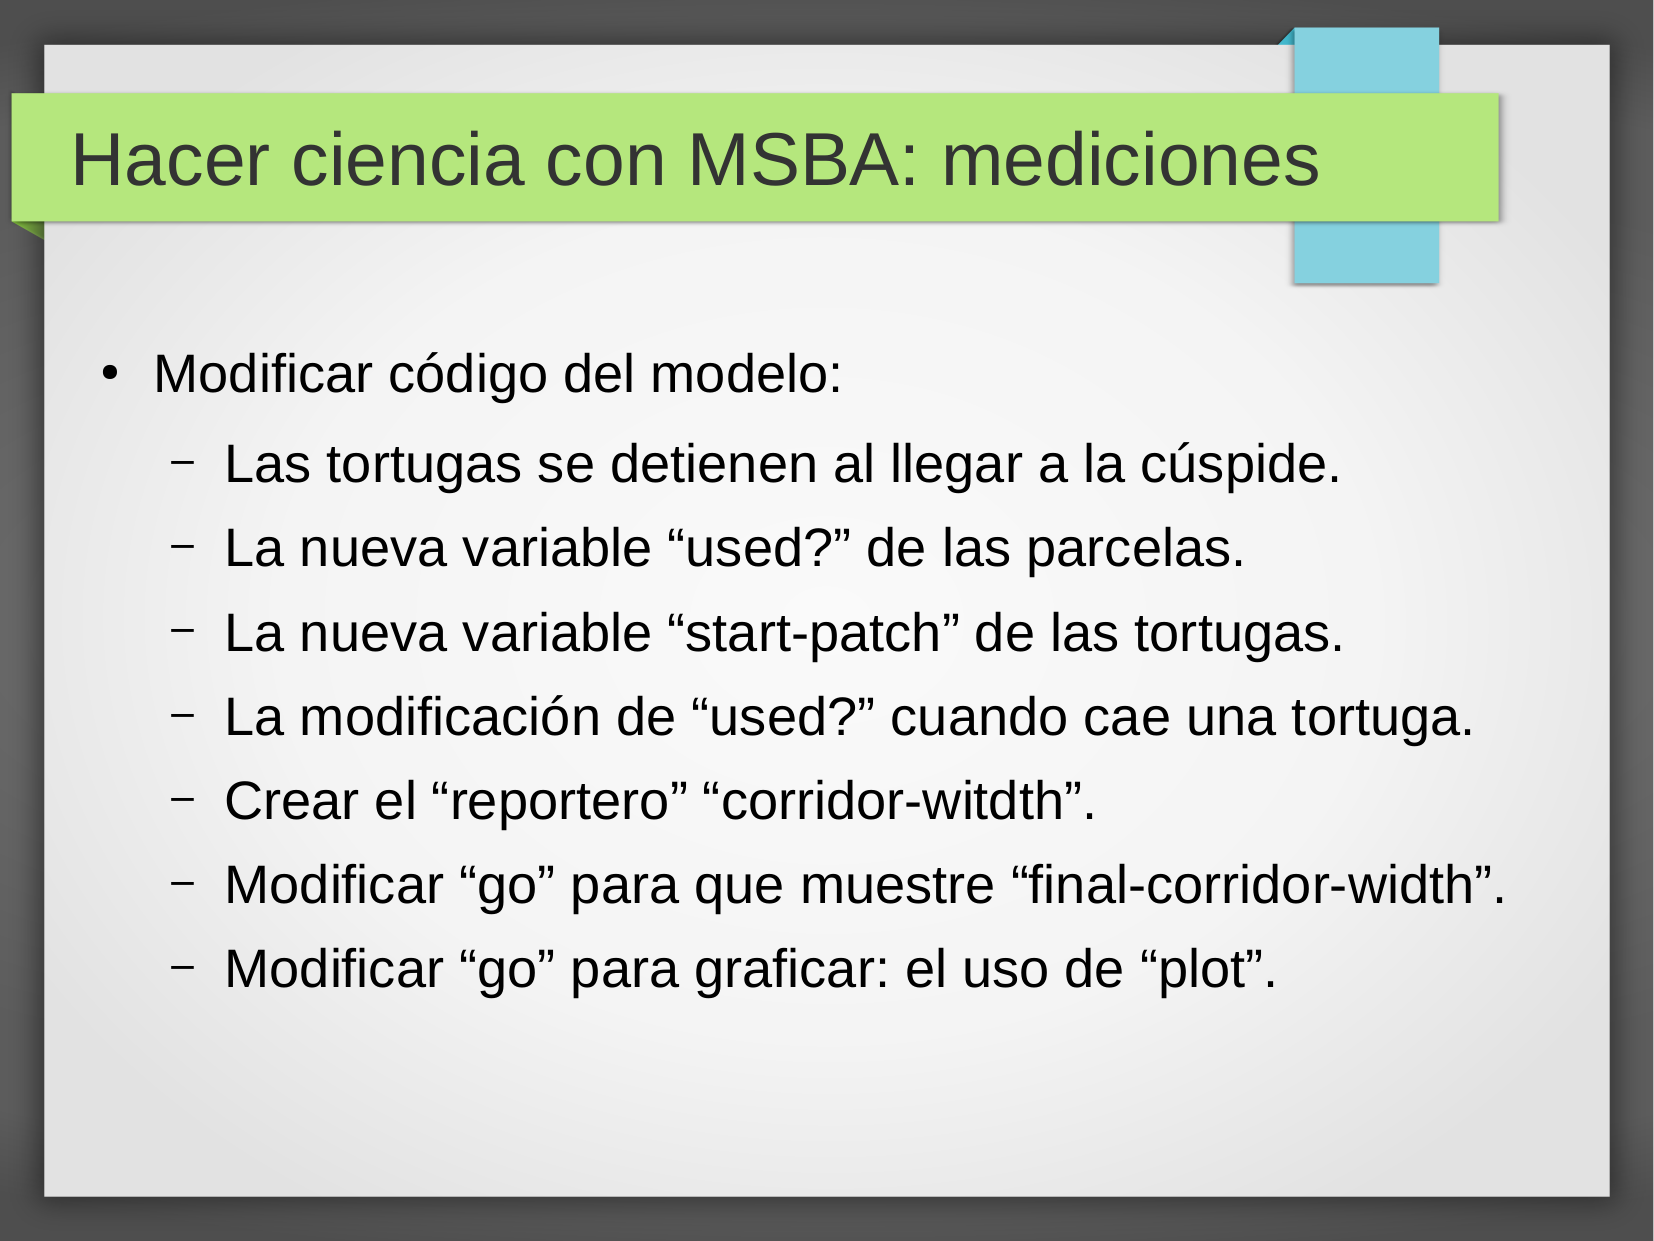

# Hacer ciencia con MSBA: mediciones
Modificar código del modelo:
Las tortugas se detienen al llegar a la cúspide.
La nueva variable “used?” de las parcelas.
La nueva variable “start-patch” de las tortugas.
La modificación de “used?” cuando cae una tortuga.
Crear el “reportero” “corridor-witdth”.
Modificar “go” para que muestre “final-corridor-width”.
Modificar “go” para graficar: el uso de “plot”.